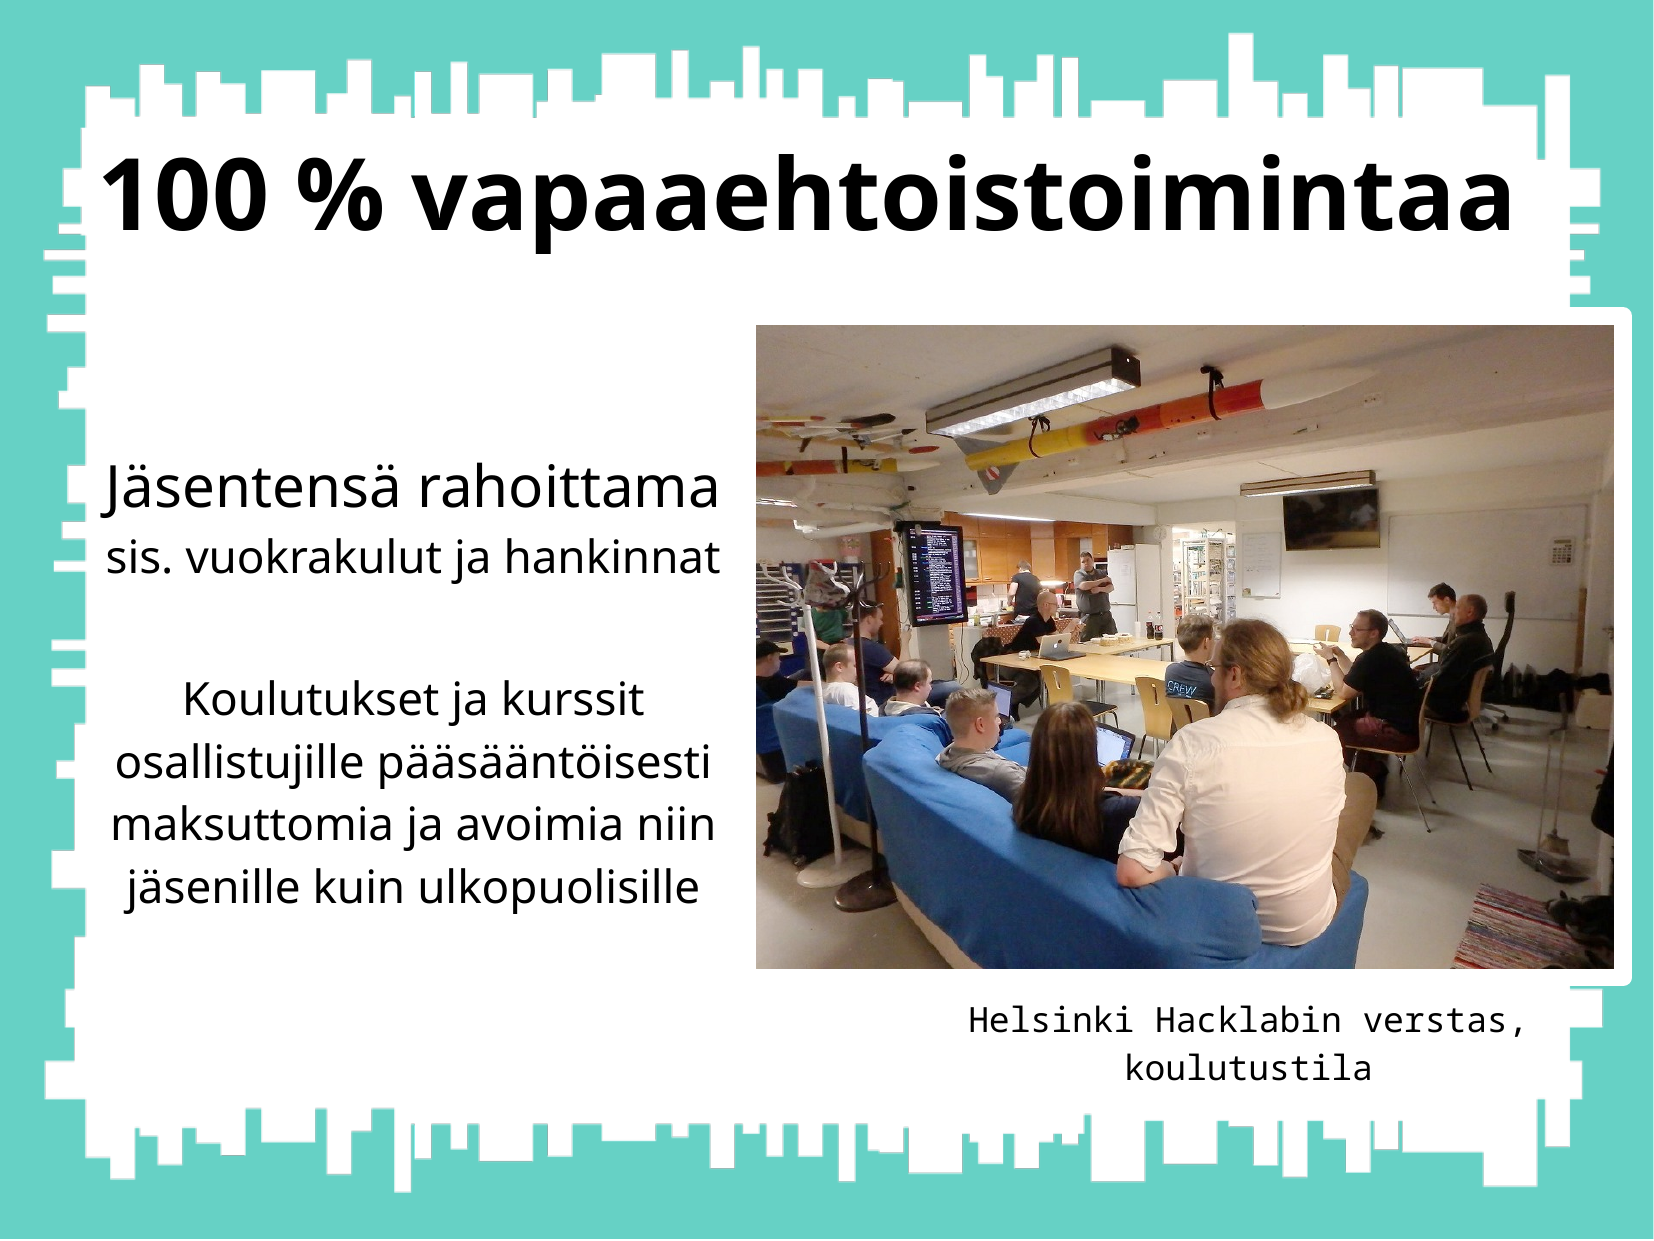

# 100 % vapaaehtoistoimintaa
Jäsentensä rahoittama
sis. vuokrakulut ja hankinnat
Koulutukset ja kurssit osallistujille pääsääntöisesti maksuttomia ja avoimia niin jäsenille kuin ulkopuolisille
Helsinki Hacklabin verstas,
koulutustila